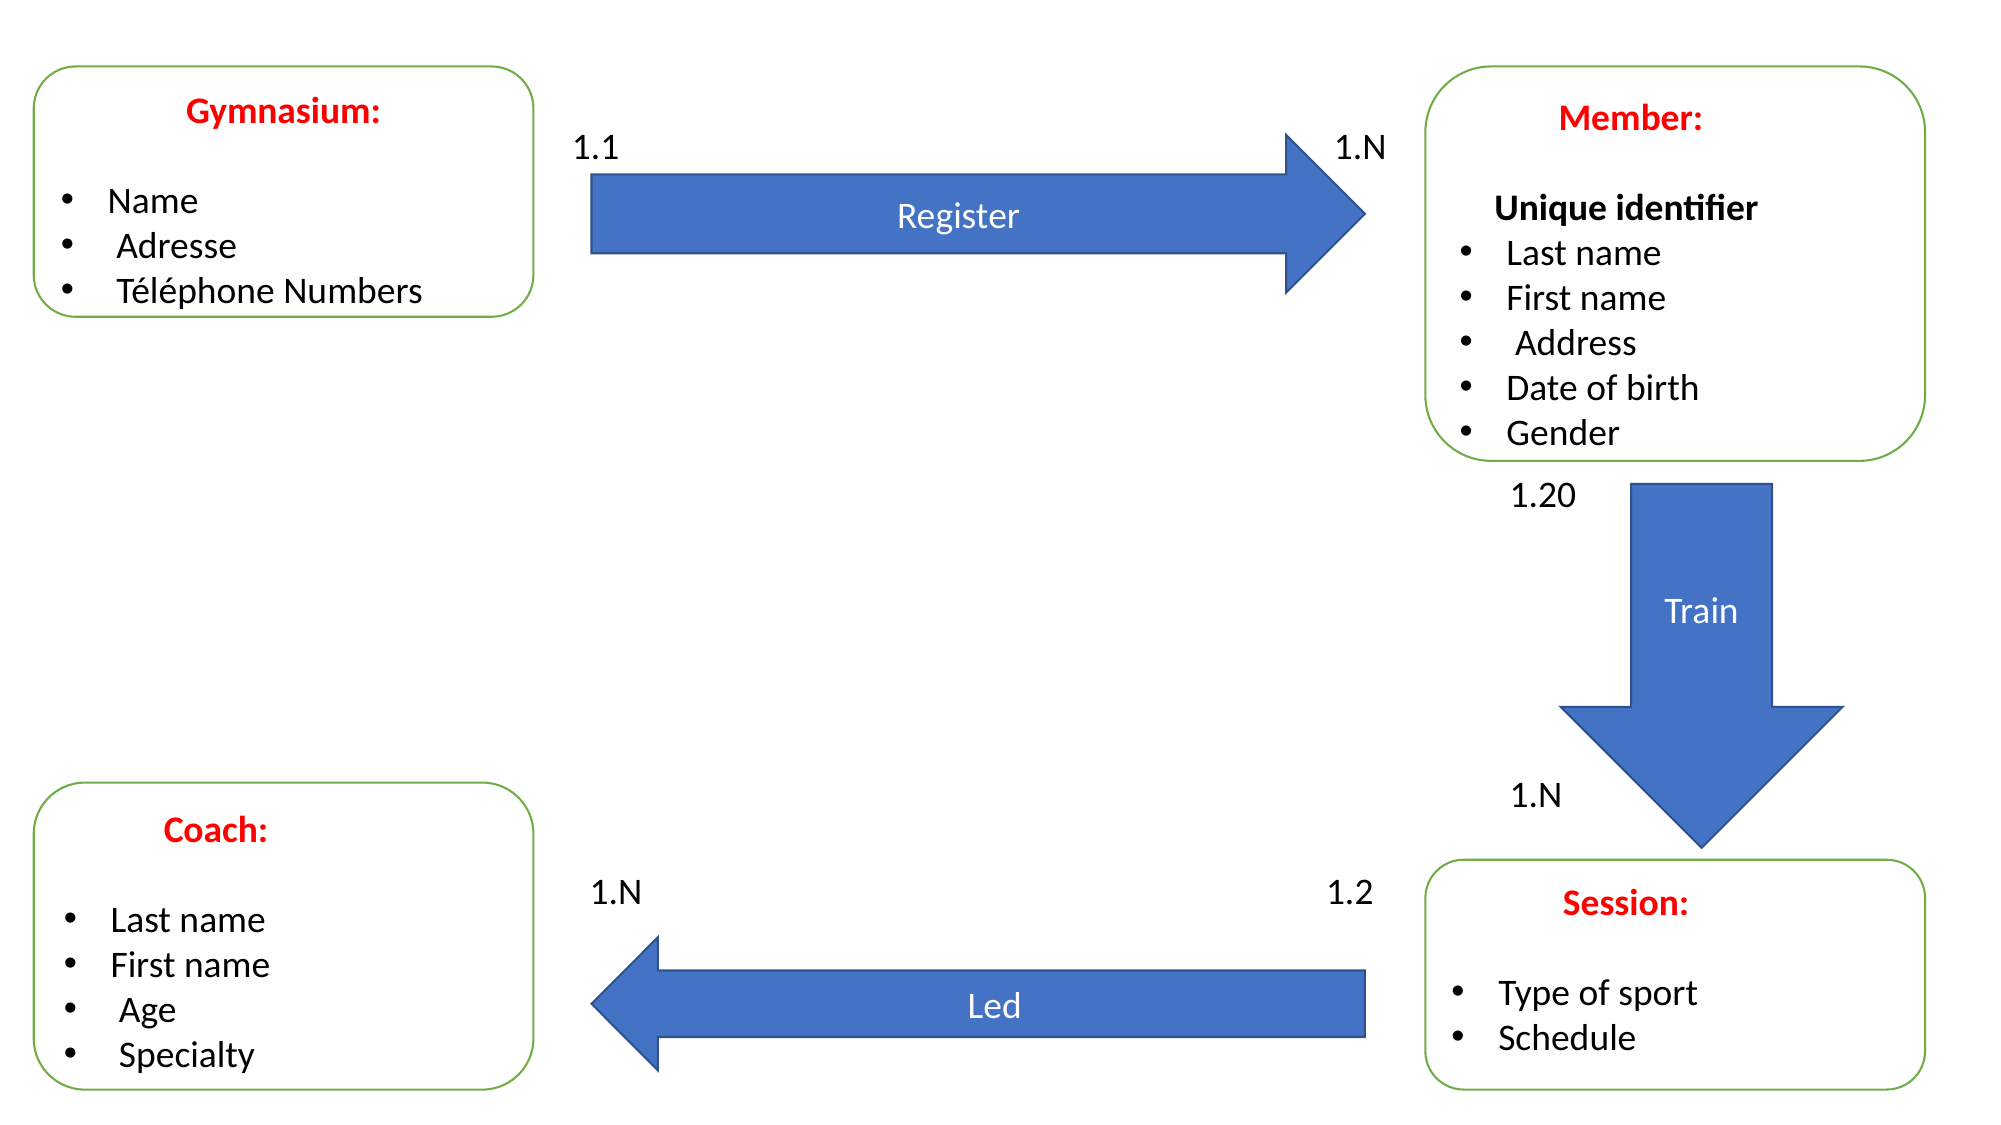

Gymnasium:
Name
 Adresse
 Téléphone Numbers
Member:
Unique identifier
Last name
First name
 Address
Date of birth
Gender
1.1
1.N
Register
1.20
Train
1.N
Coach:
Last name
First name
 Age
 Specialty
1.N
1.2
Session:
Type of sport
Schedule
Led